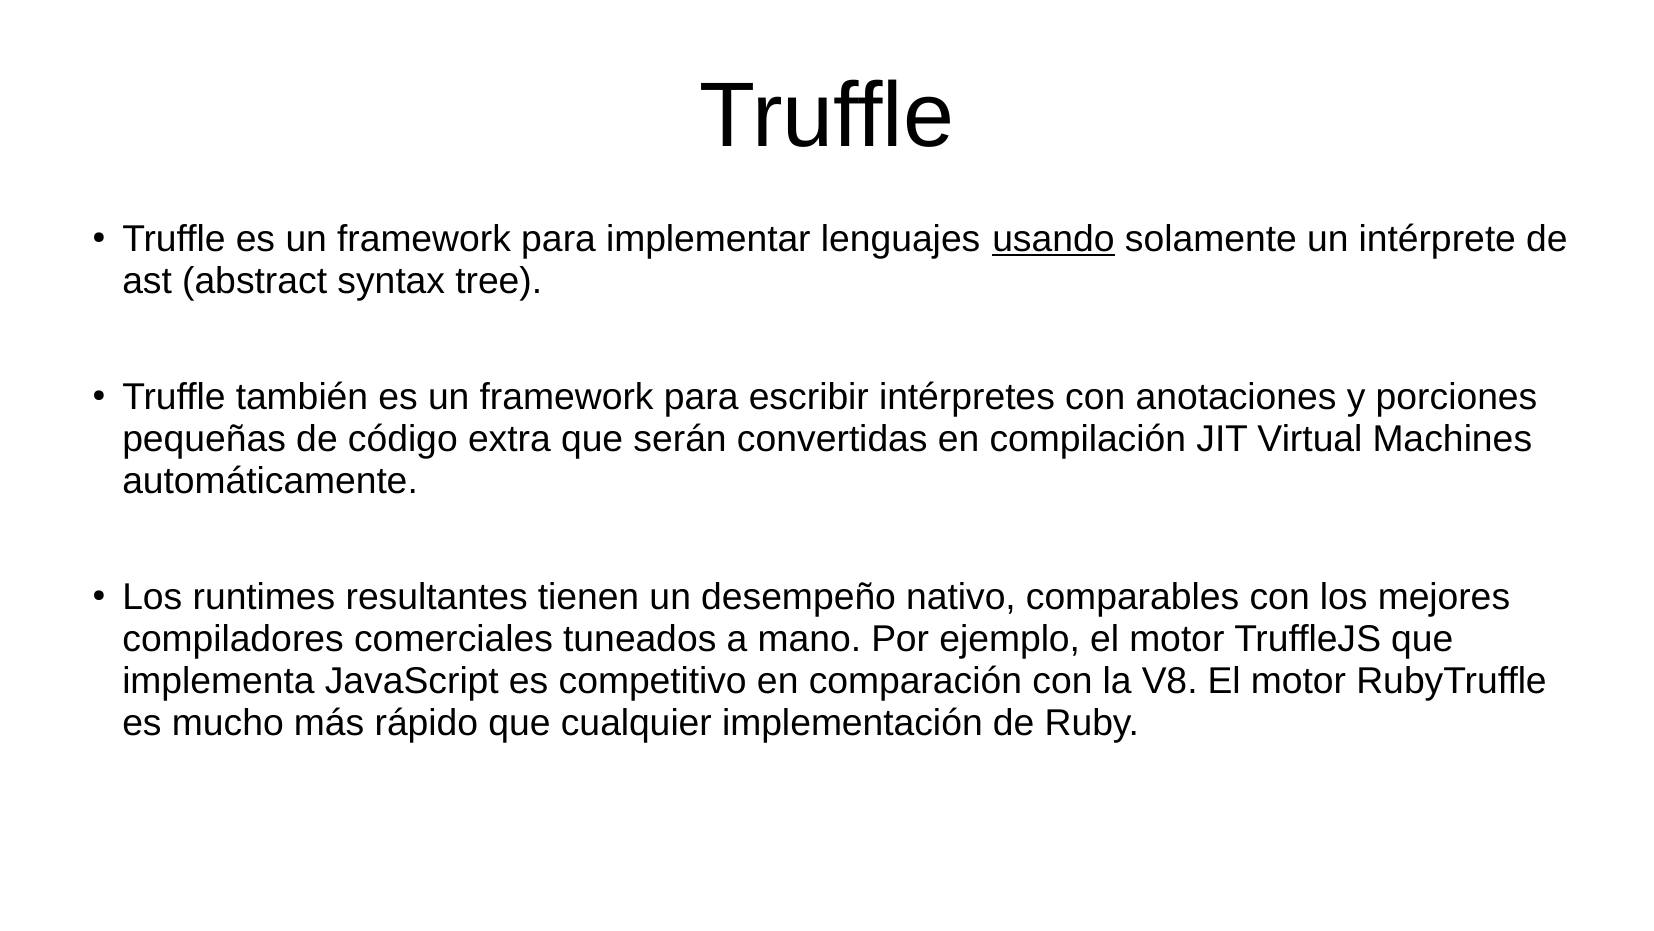

# Truffle
Truffle es un framework para implementar lenguajes usando solamente un intérprete de ast (abstract syntax tree).
Truffle también es un framework para escribir intérpretes con anotaciones y porciones pequeñas de código extra que serán convertidas en compilación JIT Virtual Machines automáticamente.
Los runtimes resultantes tienen un desempeño nativo, comparables con los mejores compiladores comerciales tuneados a mano. Por ejemplo, el motor TruffleJS que implementa JavaScript es competitivo en comparación con la V8. El motor RubyTruffle es mucho más rápido que cualquier implementación de Ruby.